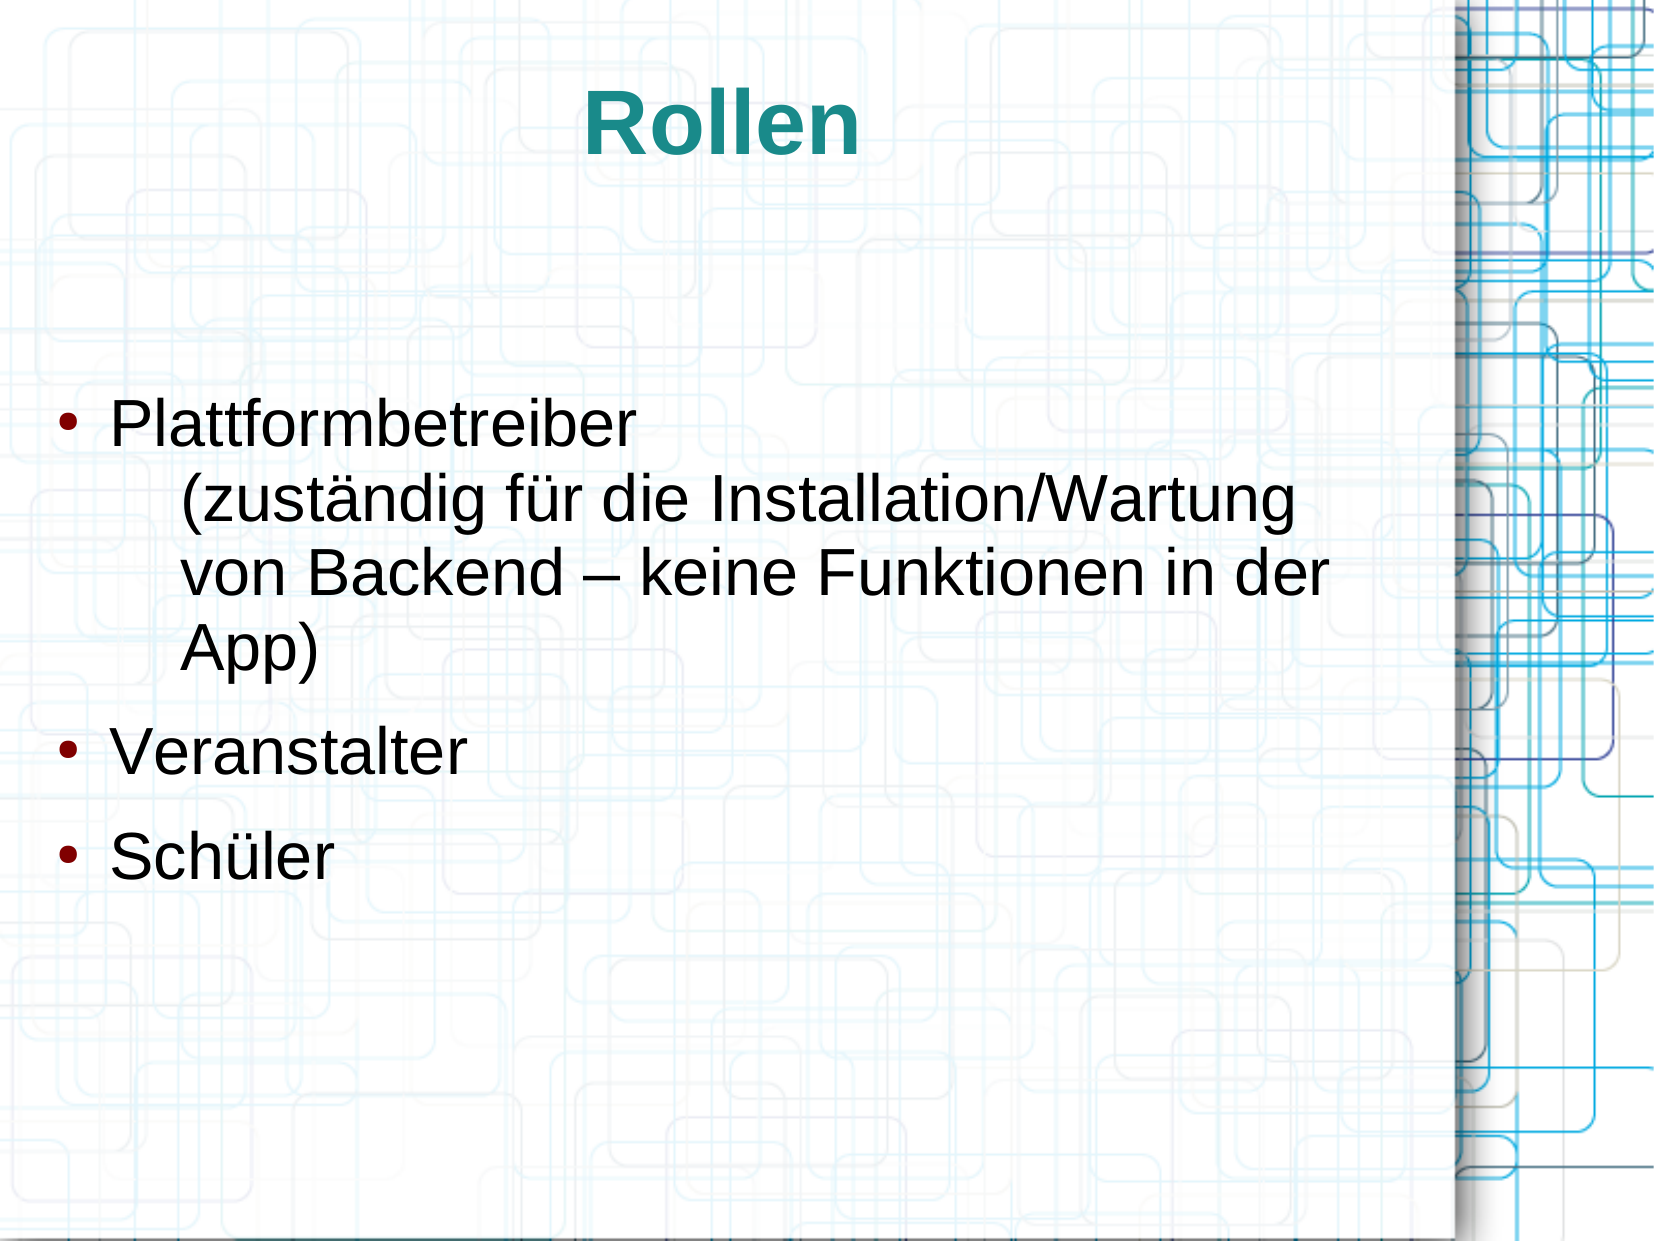

# Rollen
Plattformbetreiber
(zuständig für die Installation/Wartung von Backend – keine Funktionen in der App)
Veranstalter
Schüler